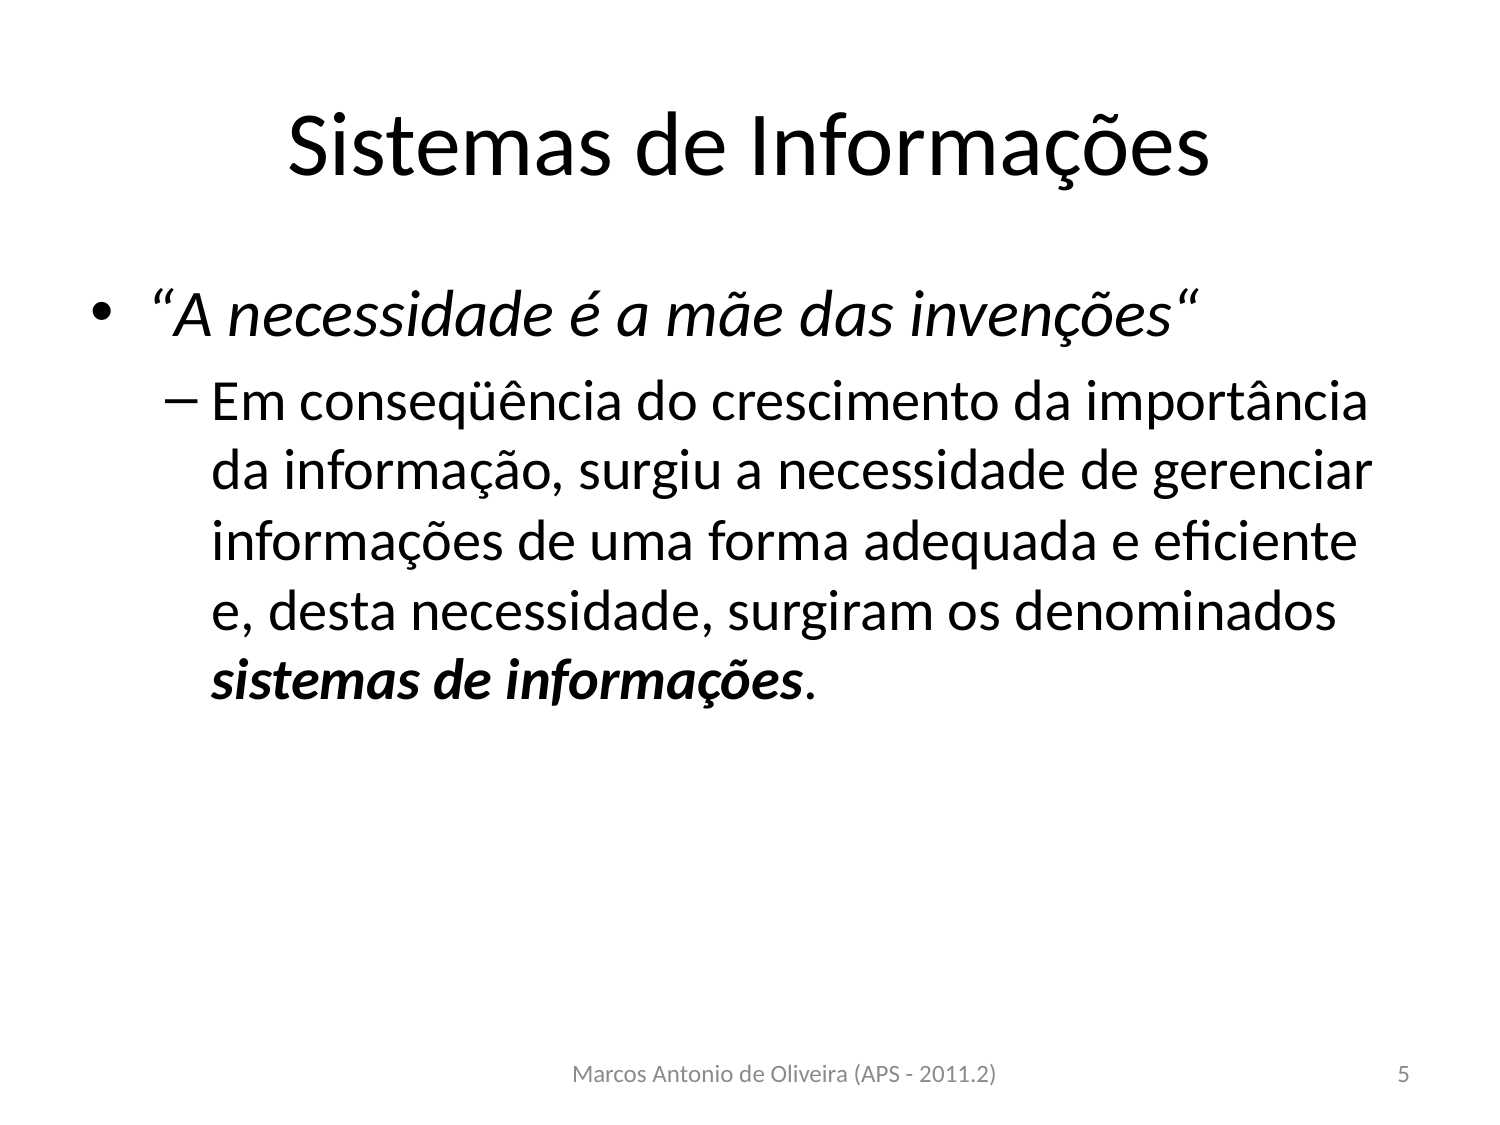

# Sistemas de Informações
“A necessidade é a mãe das invenções“
Em conseqüência do crescimento da importância da informação, surgiu a necessidade de gerenciar informações de uma forma adequada e eficiente e, desta necessidade, surgiram os denominados sistemas de informações.
Marcos Antonio de Oliveira (APS - 2011.2)